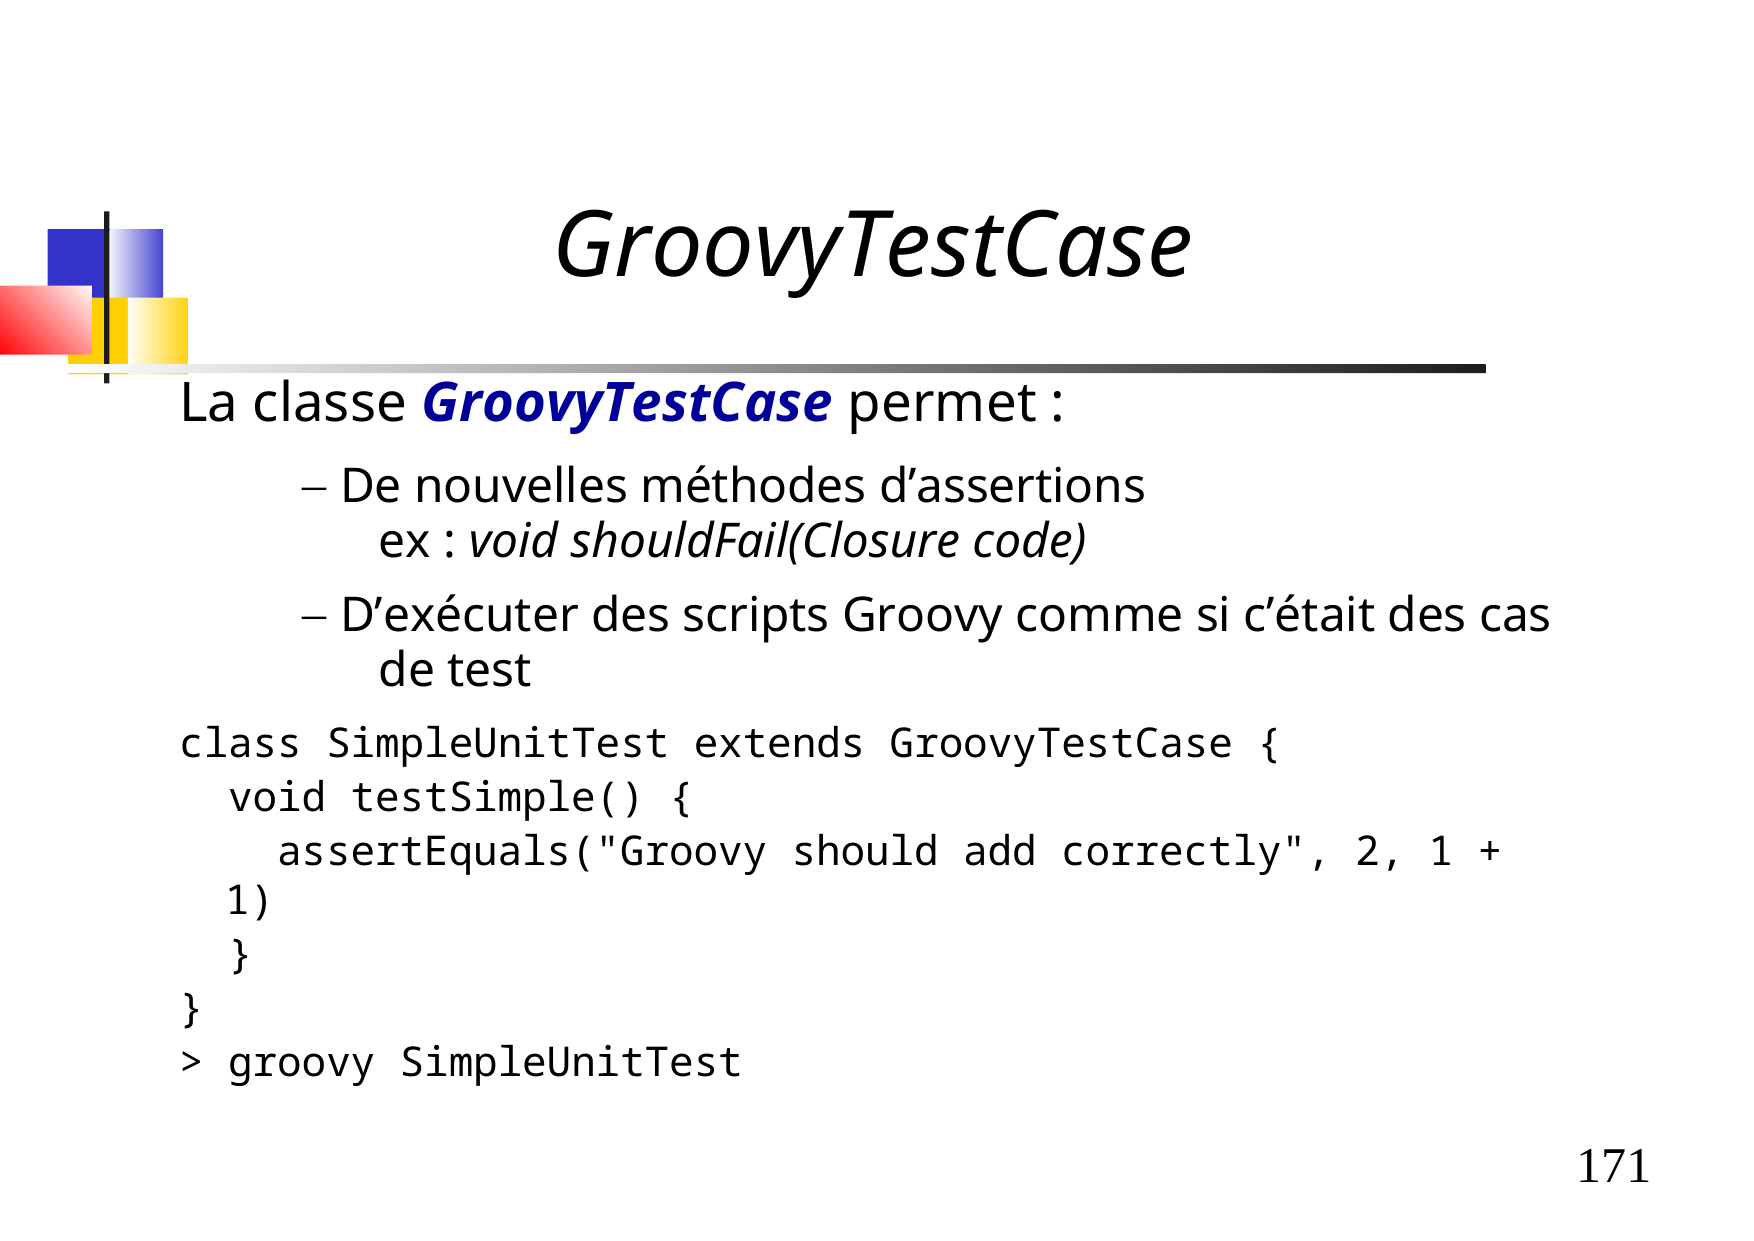

# GroovyTestCase
La classe GroovyTestCase permet :
De nouvelles méthodes d’assertions
ex : void shouldFail(Closure code)
D’exécuter des scripts Groovy comme si c’était des cas de test
class SimpleUnitTest extends GroovyTestCase {
 void testSimple() {
 assertEquals("Groovy should add correctly", 2, 1 + 1)
 }
}
> groovy SimpleUnitTest